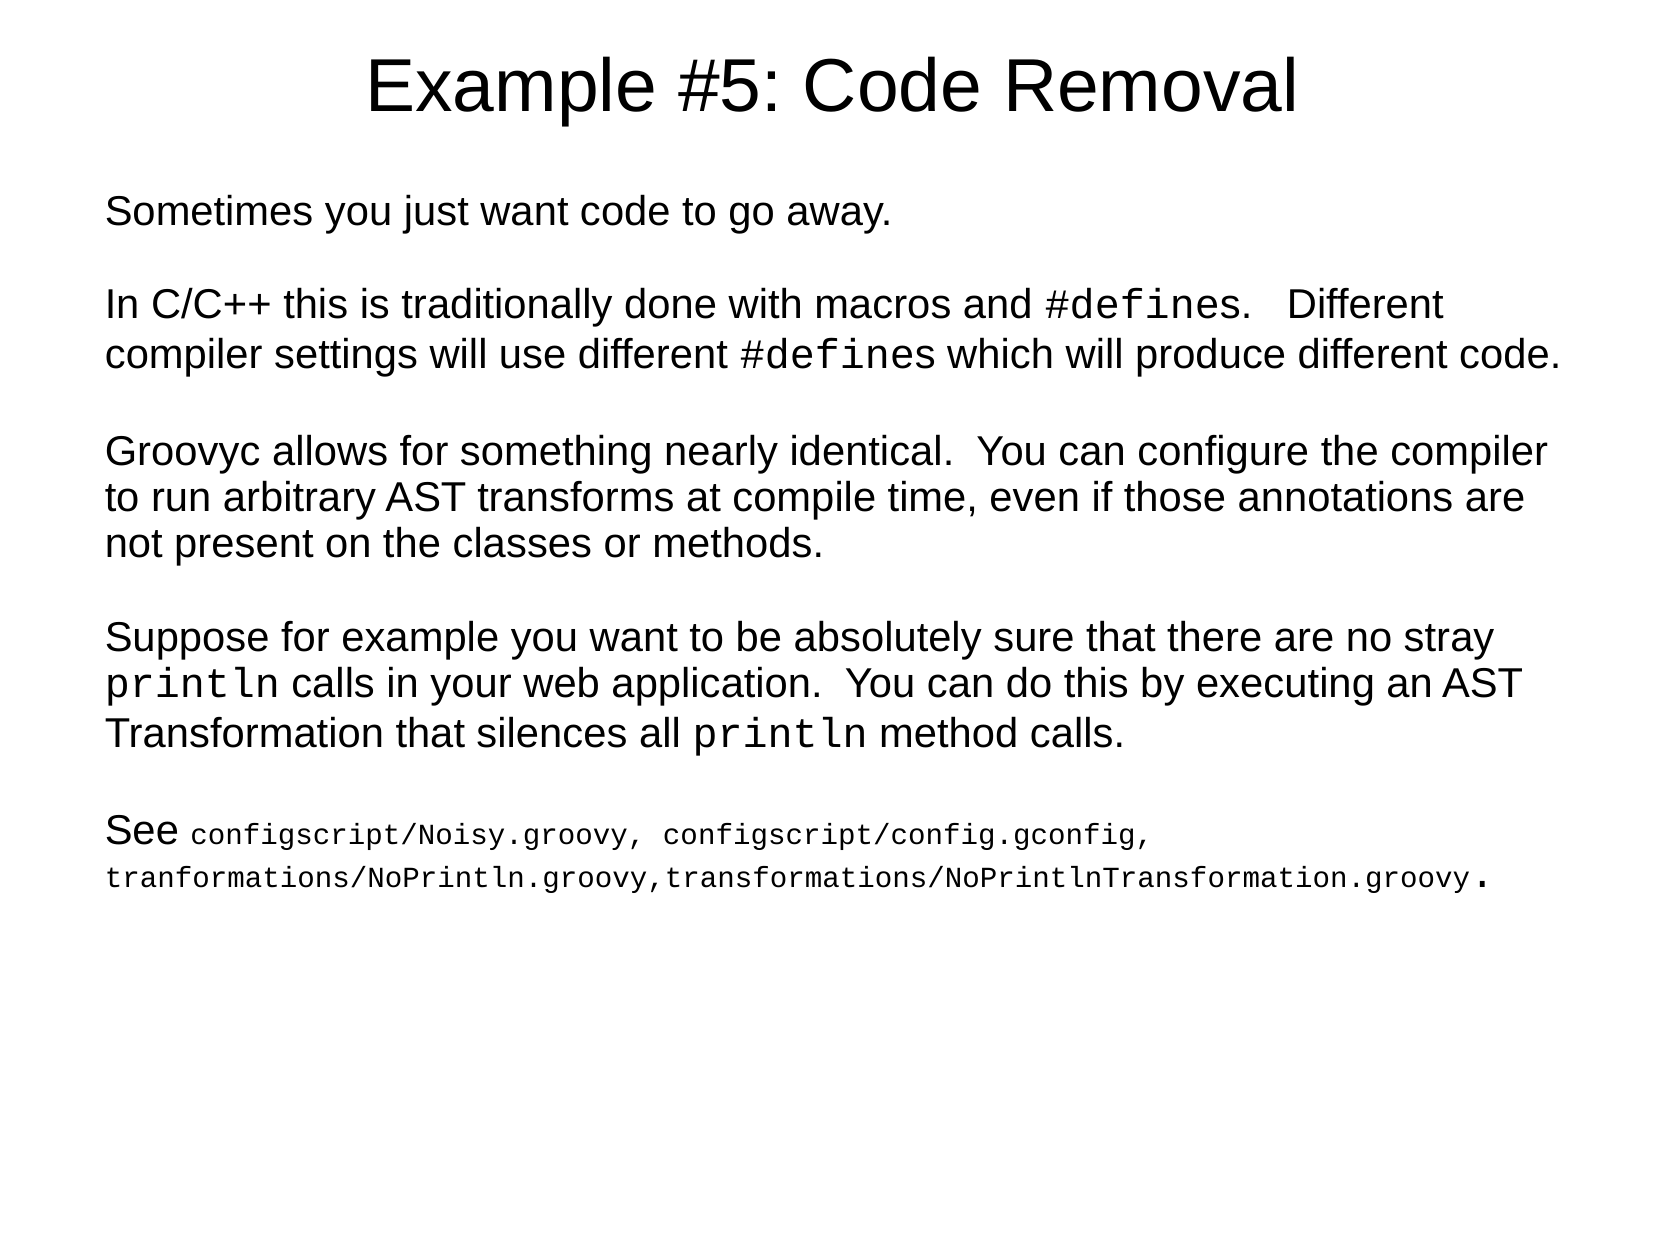

Example #5: Code Removal
Sometimes you just want code to go away.
In C/C++ this is traditionally done with macros and #defines. Different compiler settings will use different #defines which will produce different code.
Groovyc allows for something nearly identical. You can configure the compiler to run arbitrary AST transforms at compile time, even if those annotations are not present on the classes or methods.
Suppose for example you want to be absolutely sure that there are no stray println calls in your web application. You can do this by executing an AST Transformation that silences all println method calls.
See configscript/Noisy.groovy, configscript/config.gconfig, tranformations/NoPrintln.groovy,transformations/NoPrintlnTransformation.groovy.